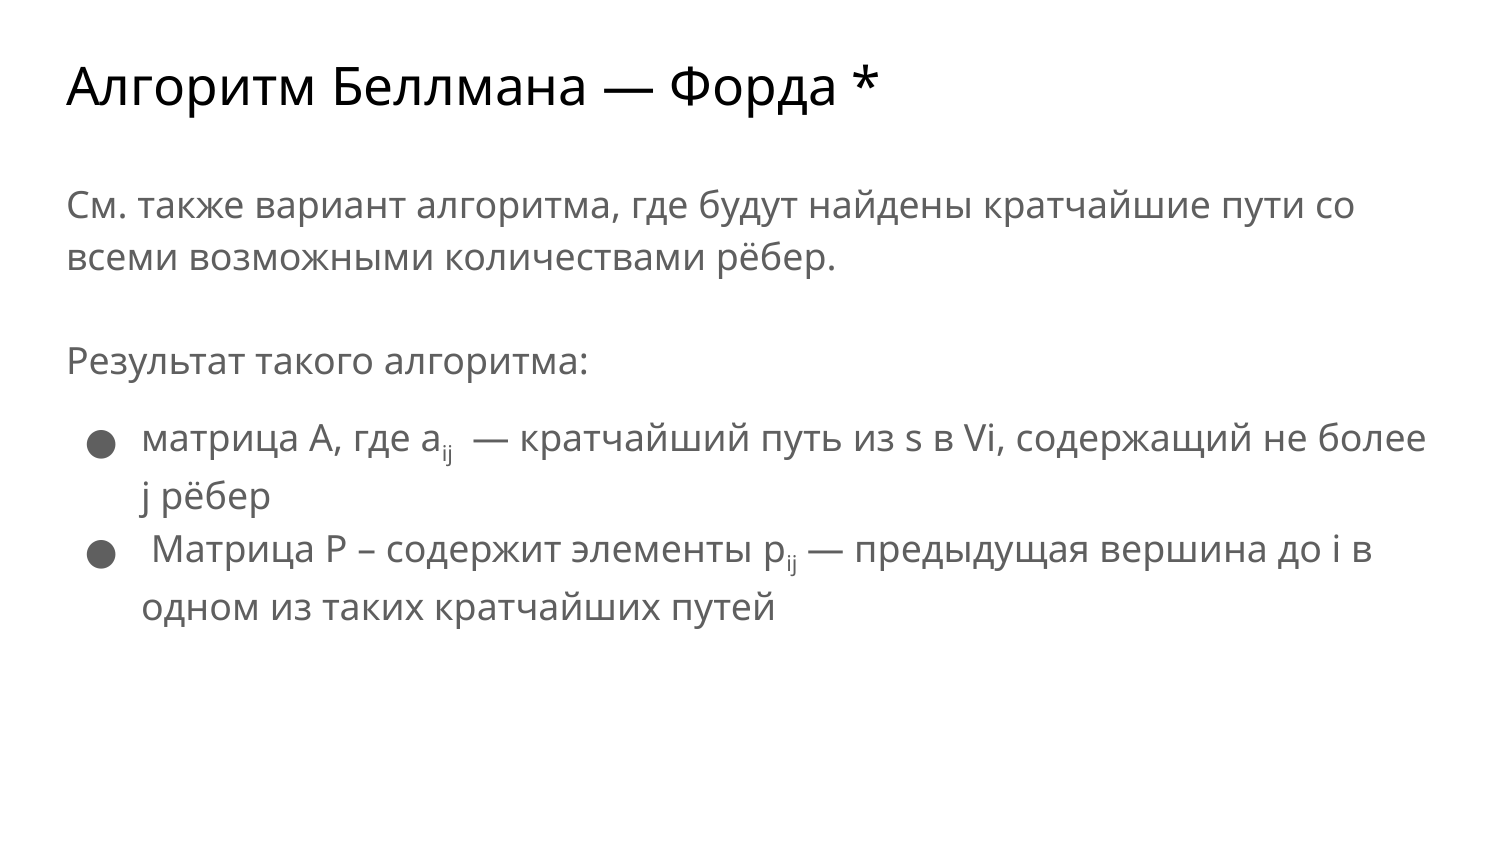

# Алгоритм Беллмана — Форда *
См. также вариант алгоритма, где будут найдены кратчайшие пути со всеми возможными количествами рёбер.
Результат такого алгоритма:
матрица A, где aij — кратчайший путь из s в Vi, содержащий не более j рёбер
 Матрица P – содержит элементы pij — предыдущая вершина до i в одном из таких кратчайших путей